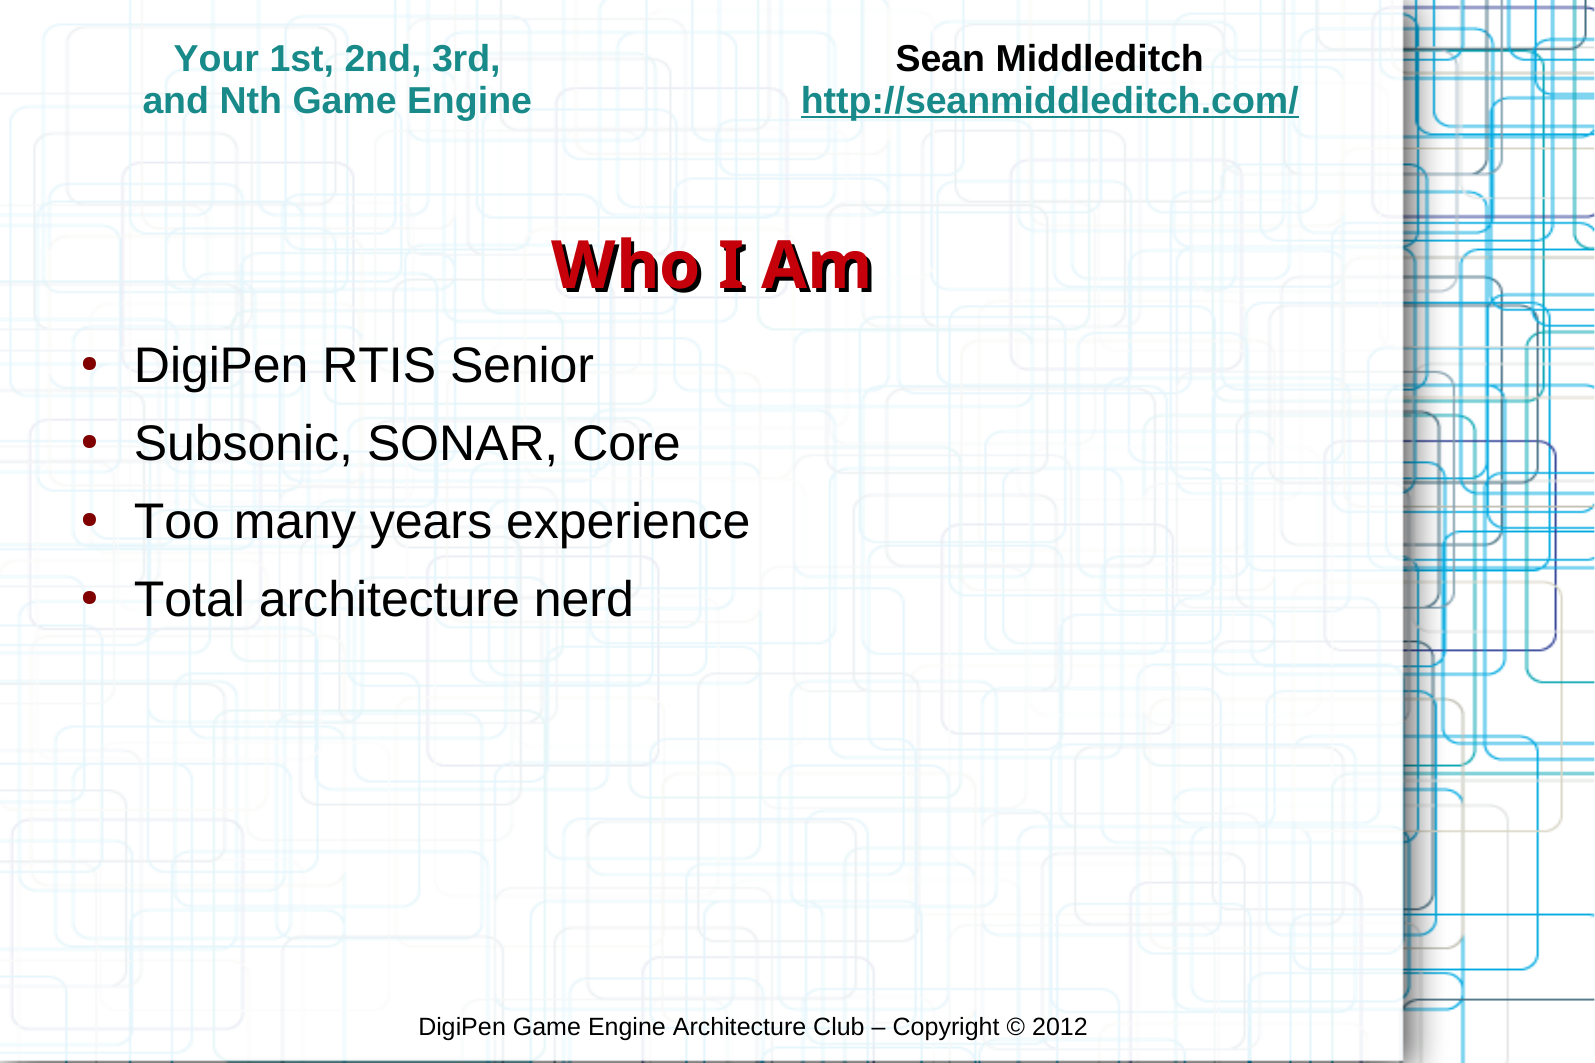

Your 1st, 2nd, 3rd,
and Nth Game Engine
Sean Middleditch
http://seanmiddleditch.com/
Who I Am
# DigiPen RTIS Senior
Subsonic, SONAR, Core
Too many years experience
Total architecture nerd
DigiPen Game Engine Architecture Club – Copyright © 2012